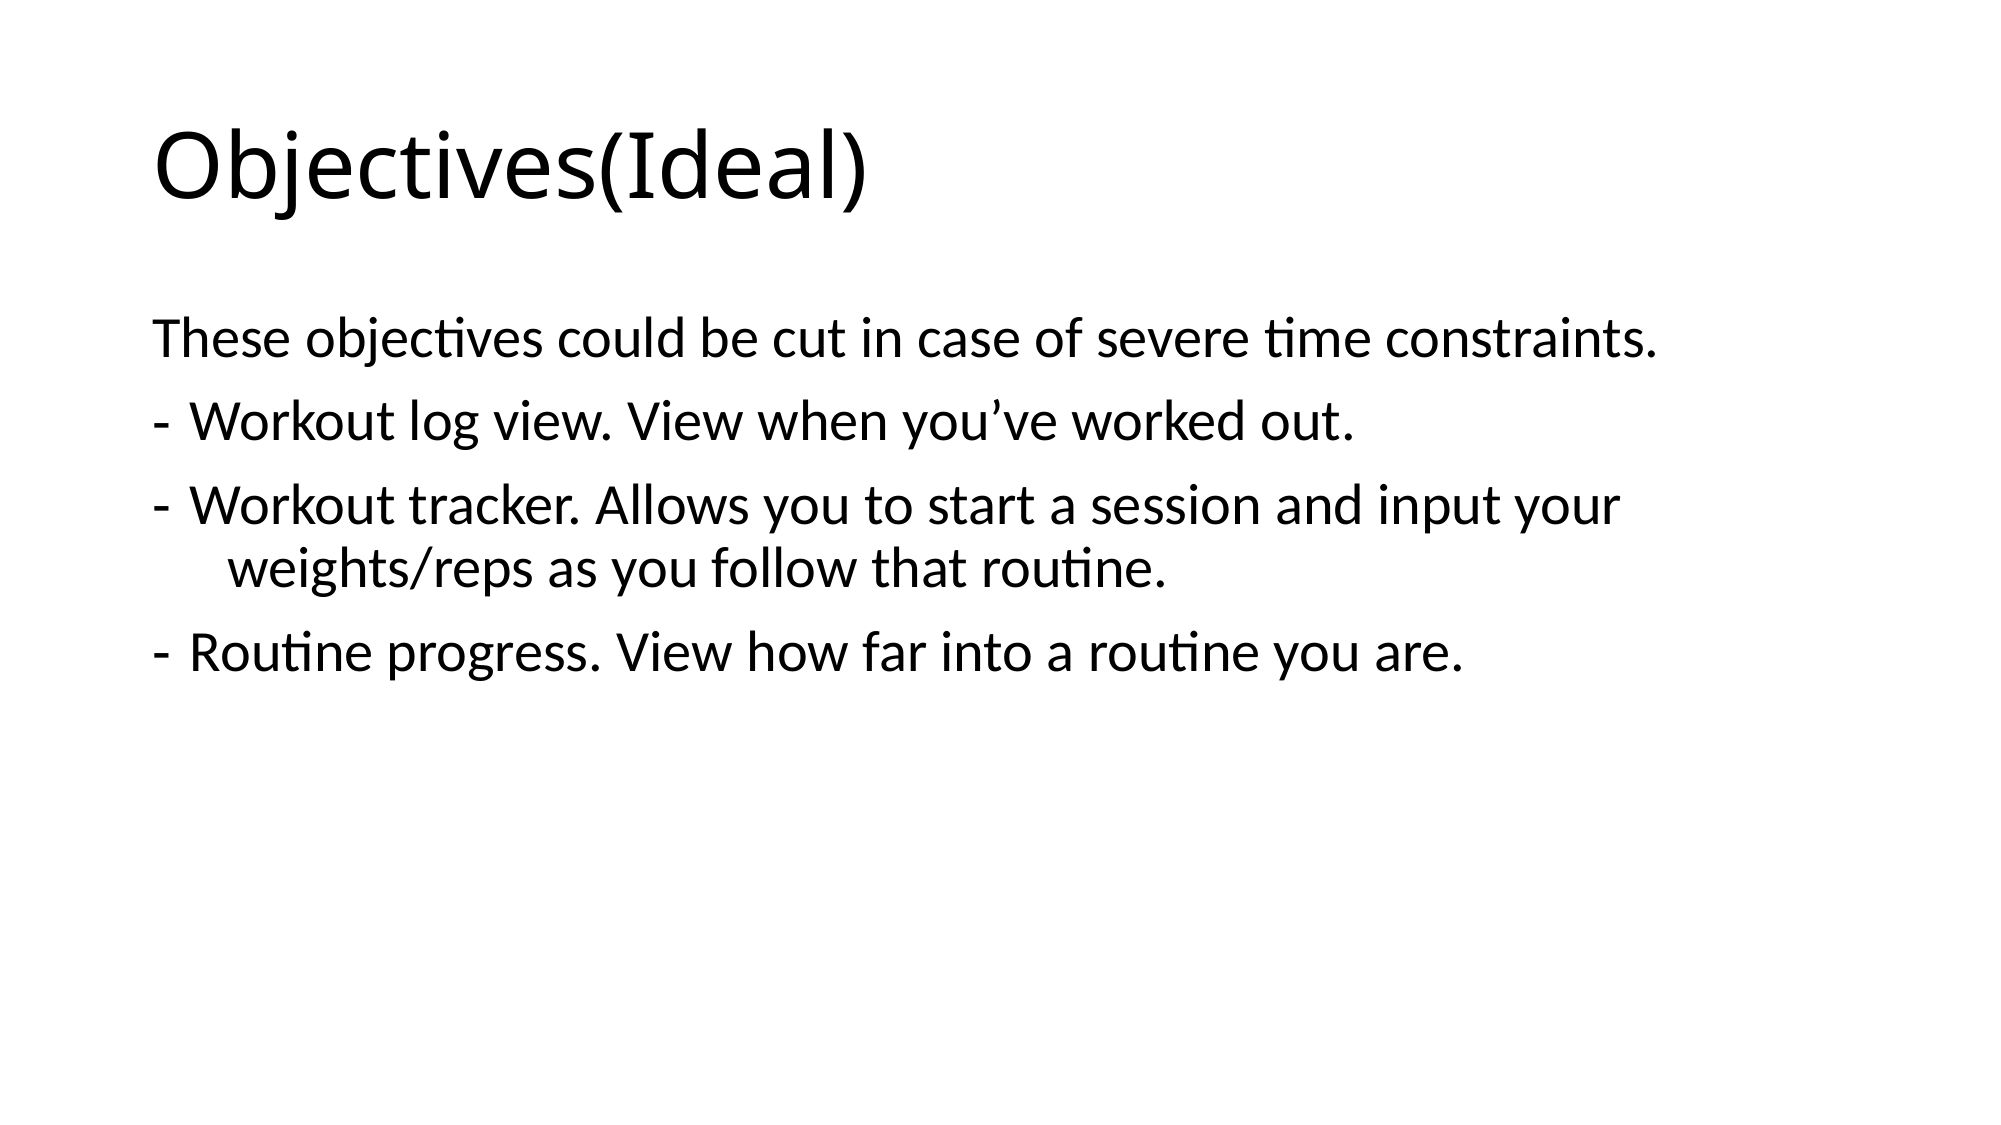

# Objectives(Ideal)
These objectives could be cut in case of severe time constraints.
Workout log view. View when you’ve worked out.
Workout tracker. Allows you to start a session and input your weights/reps as you follow that routine.
Routine progress. View how far into a routine you are.